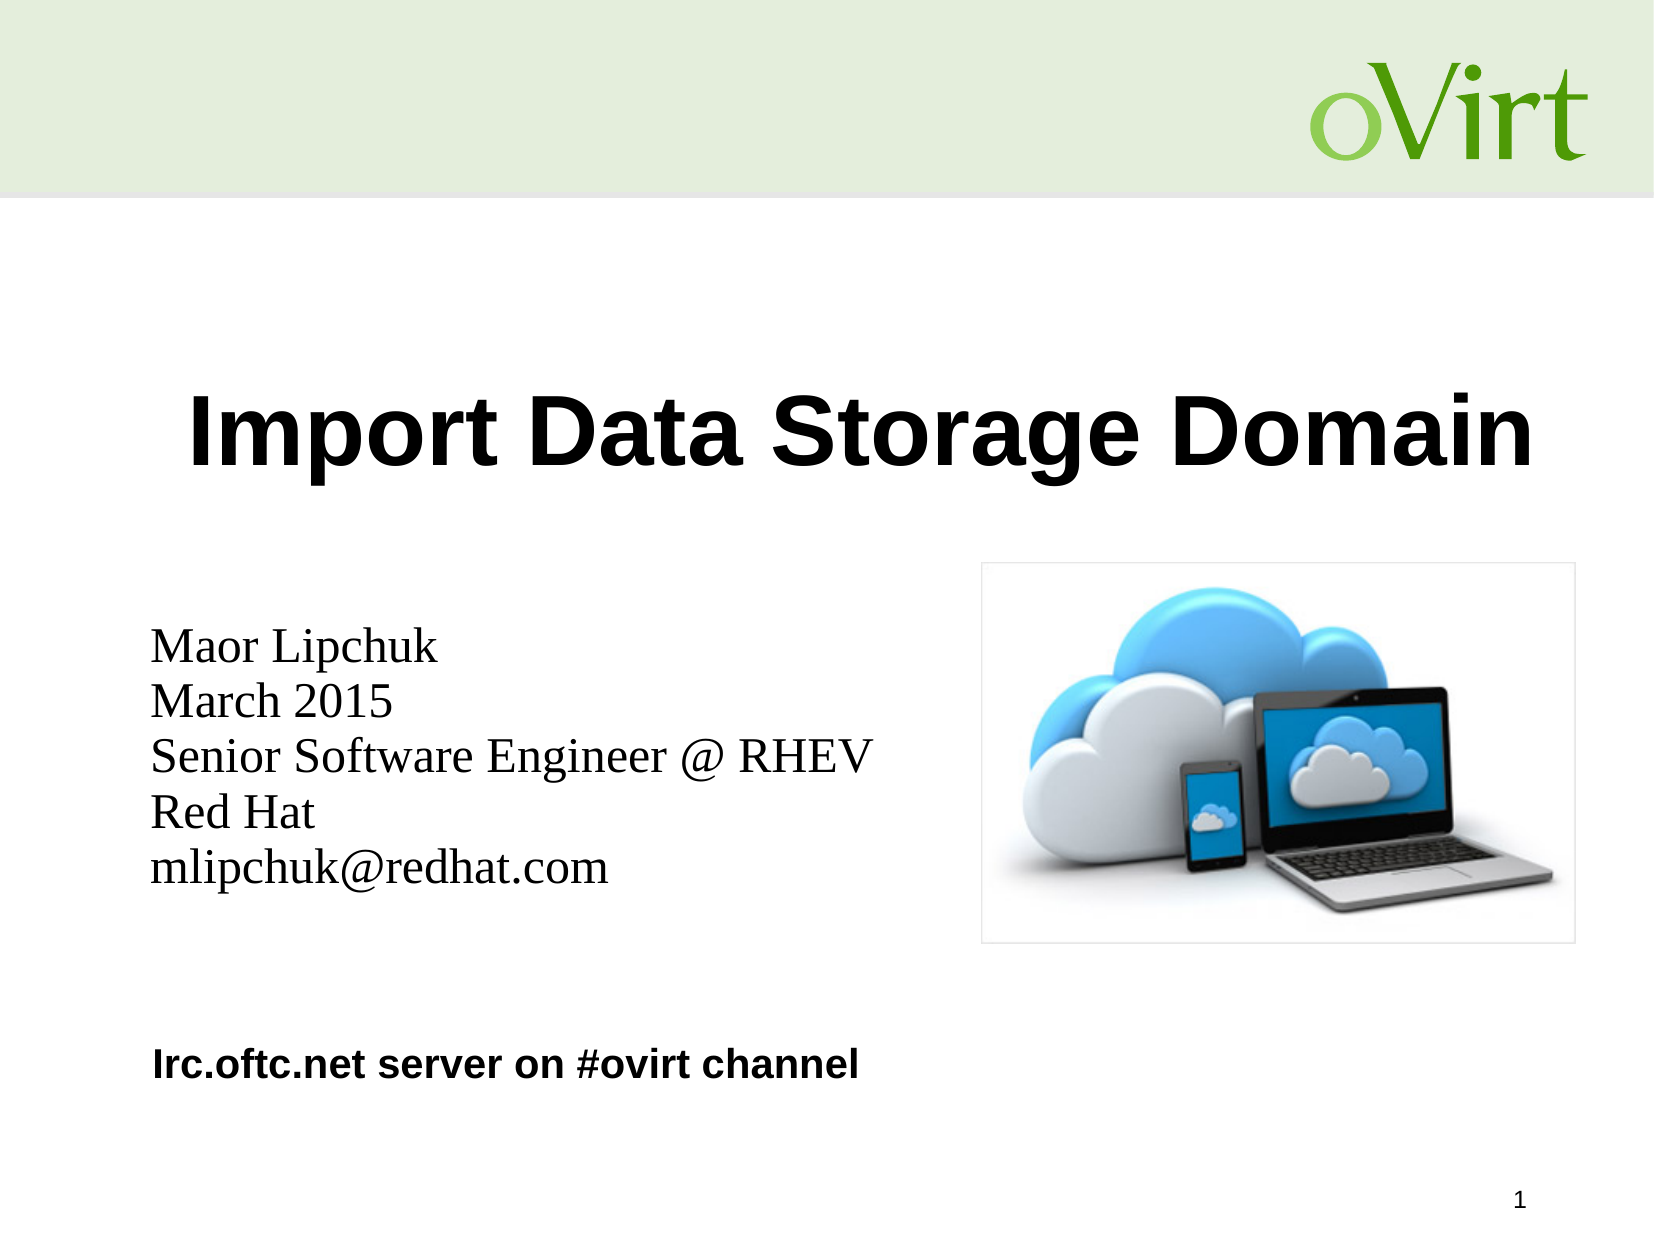

Import Data Storage Domain
Maor Lipchuk
March 2015
Senior Software Engineer @ RHEV
Red Hat
mlipchuk@redhat.com
Irc.oftc.net server on #ovirt channel